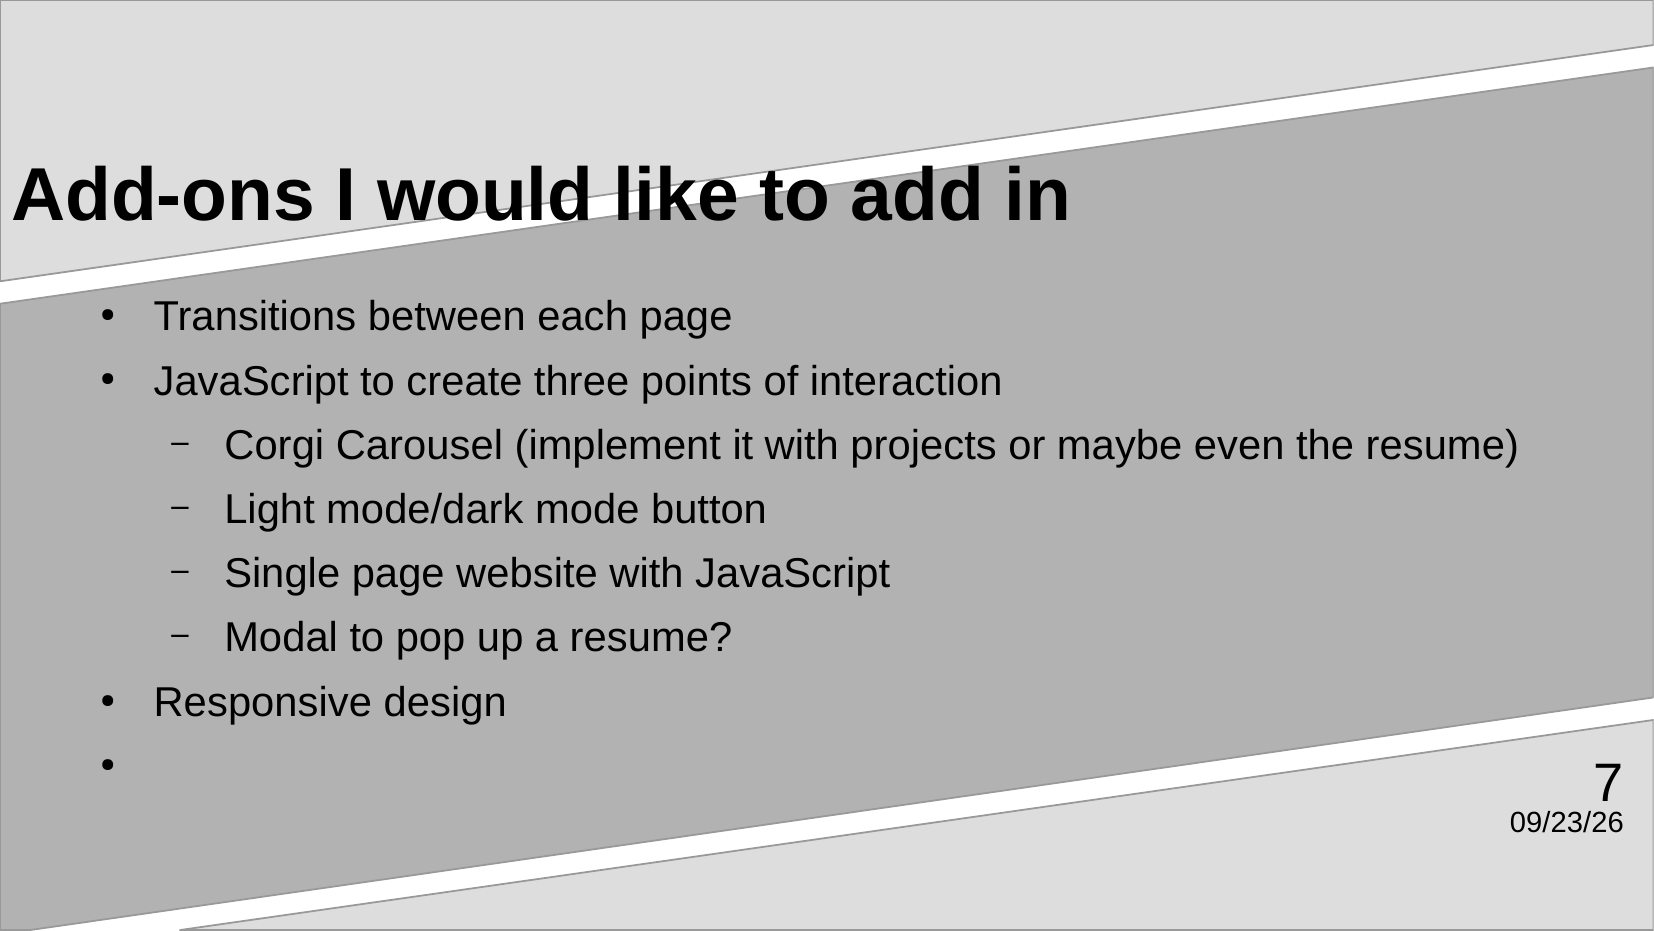

# Add-ons I would like to add in
Transitions between each page
JavaScript to create three points of interaction
Corgi Carousel (implement it with projects or maybe even the resume)
Light mode/dark mode button
Single page website with JavaScript
Modal to pop up a resume?
Responsive design
7